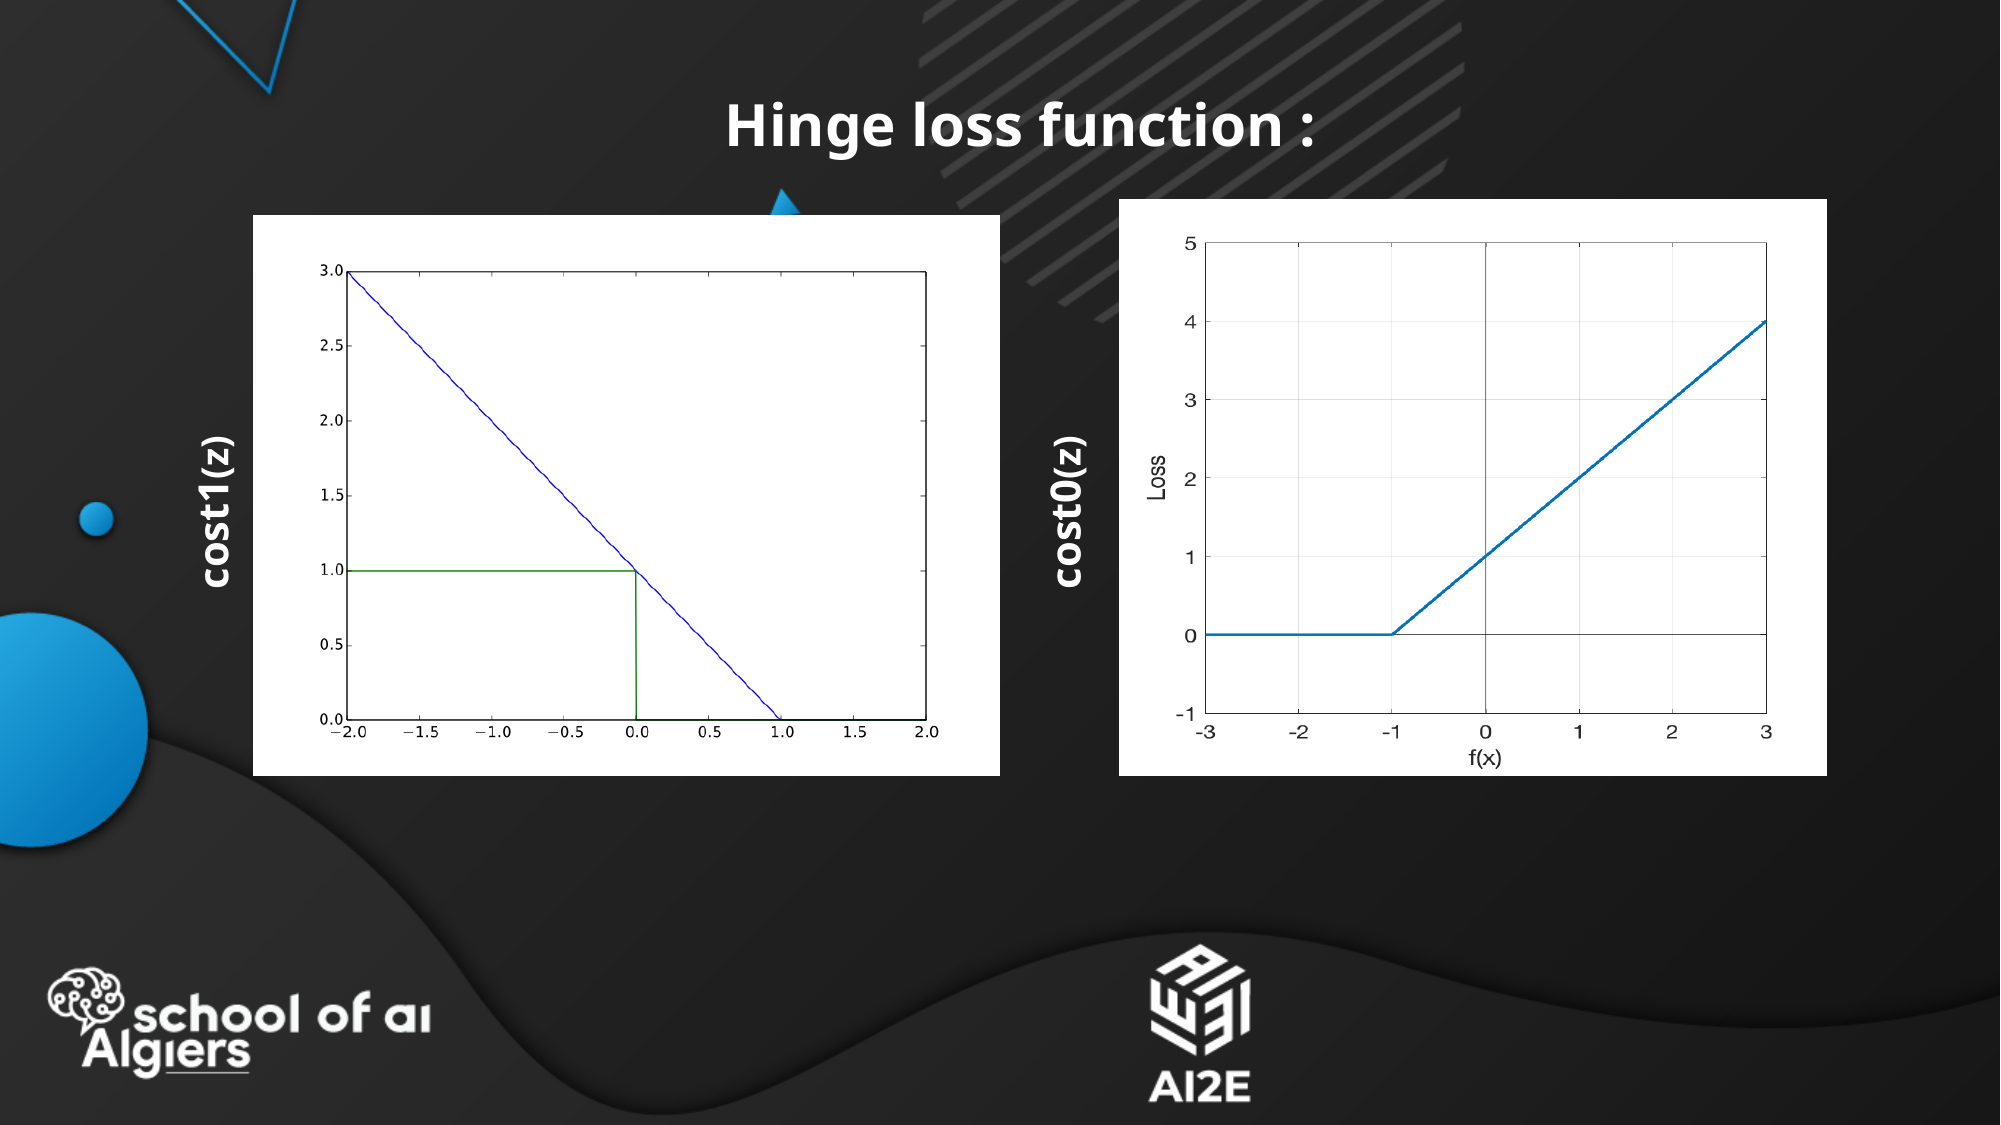

# Hinge loss function :
cost1(z)
cost0(z)